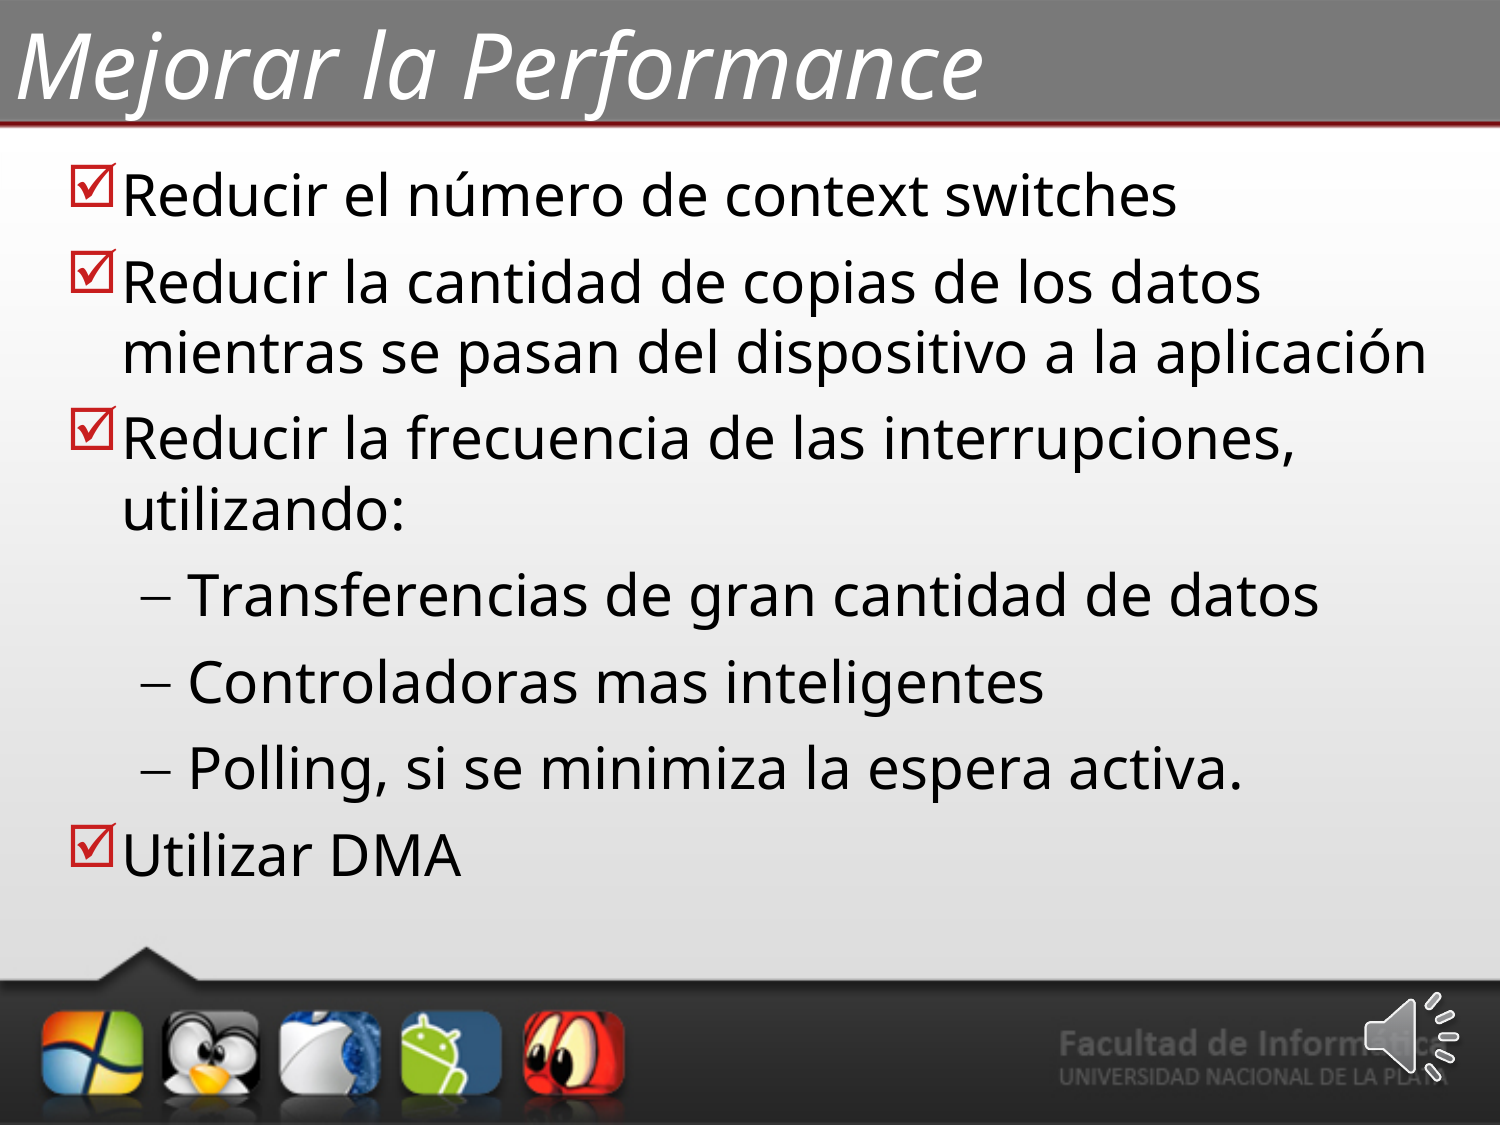

Mejorar la Performance
Reducir el número de context switches
Reducir la cantidad de copias de los datos mientras se pasan del dispositivo a la aplicación
Reducir la frecuencia de las interrupciones, utilizando:
Transferencias de gran cantidad de datos
Controladoras mas inteligentes
Polling, si se minimiza la espera activa.
Utilizar DMA